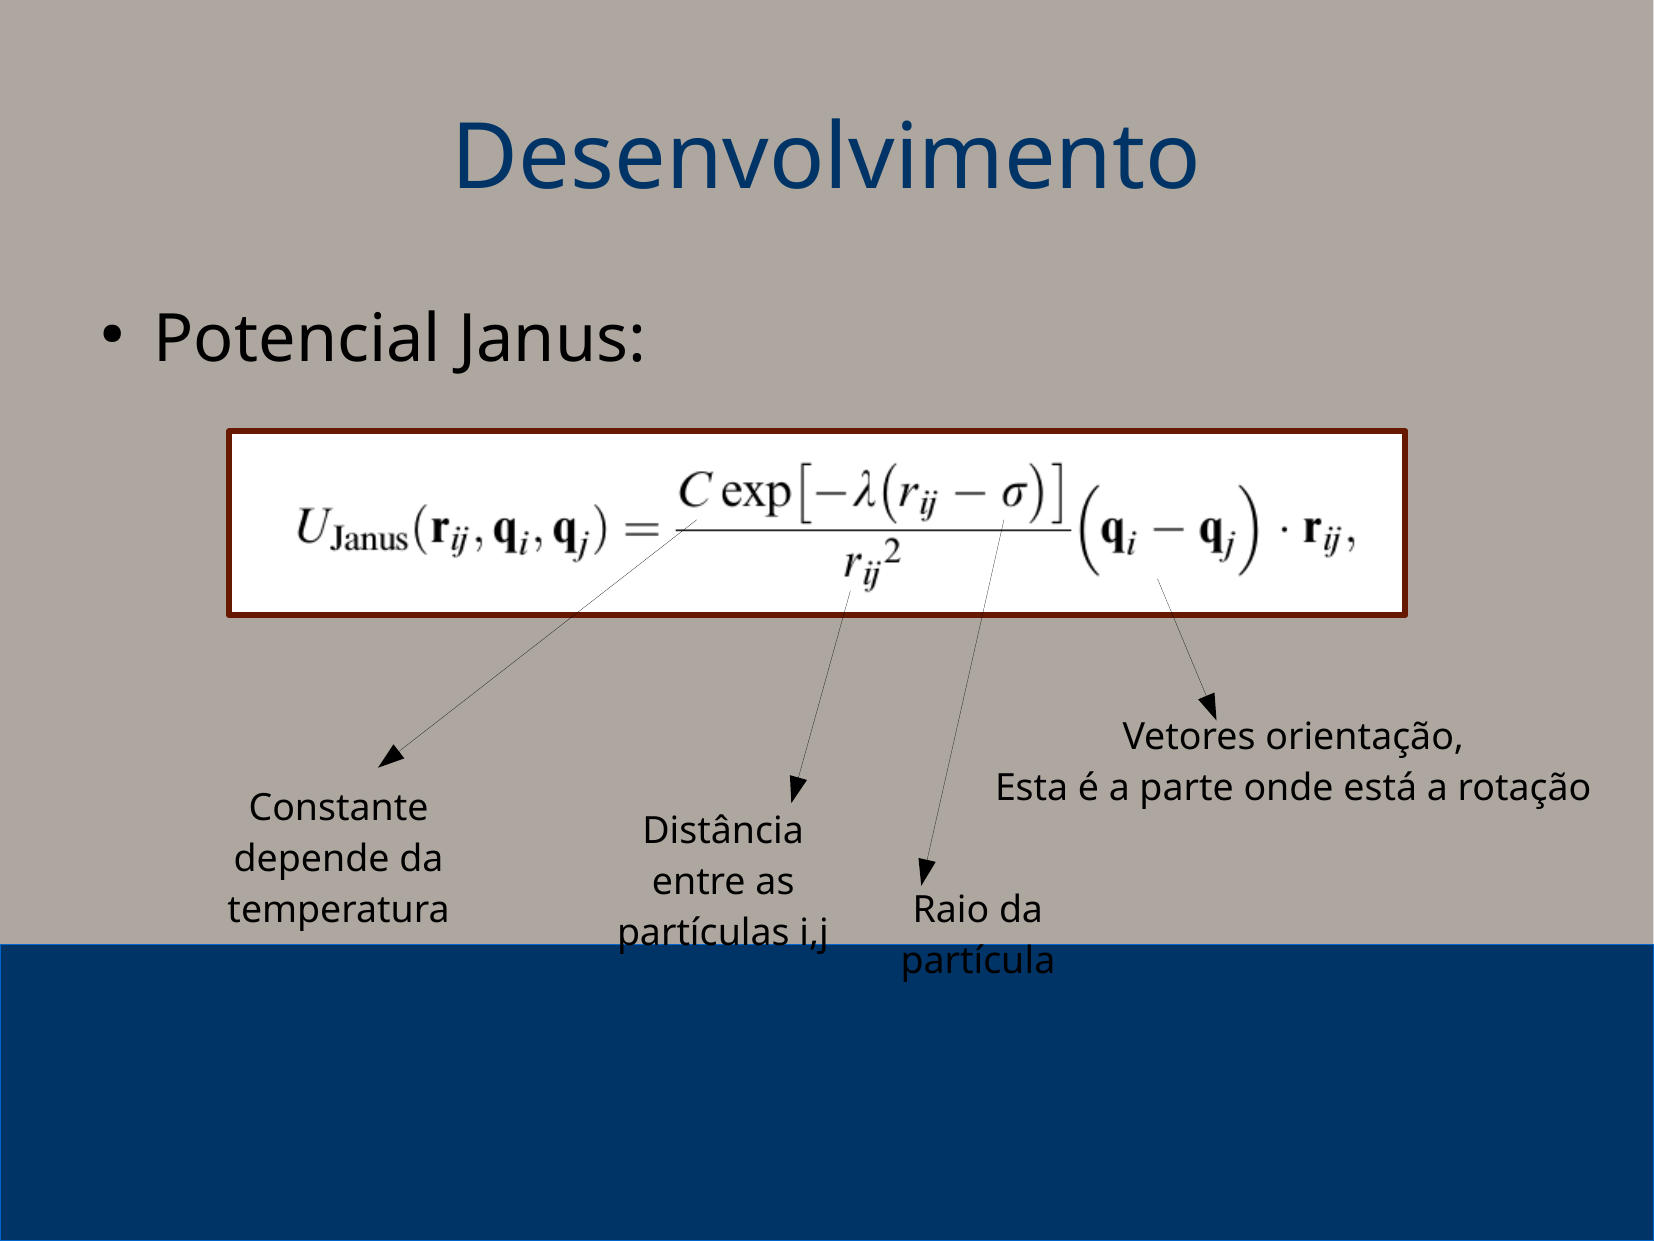

# Desenvolvimento
Potencial Janus:
Vetores orientação,
Esta é a parte onde está a rotação
Constante depende da temperatura
Distância entre as partículas i,j
Raio da partícula